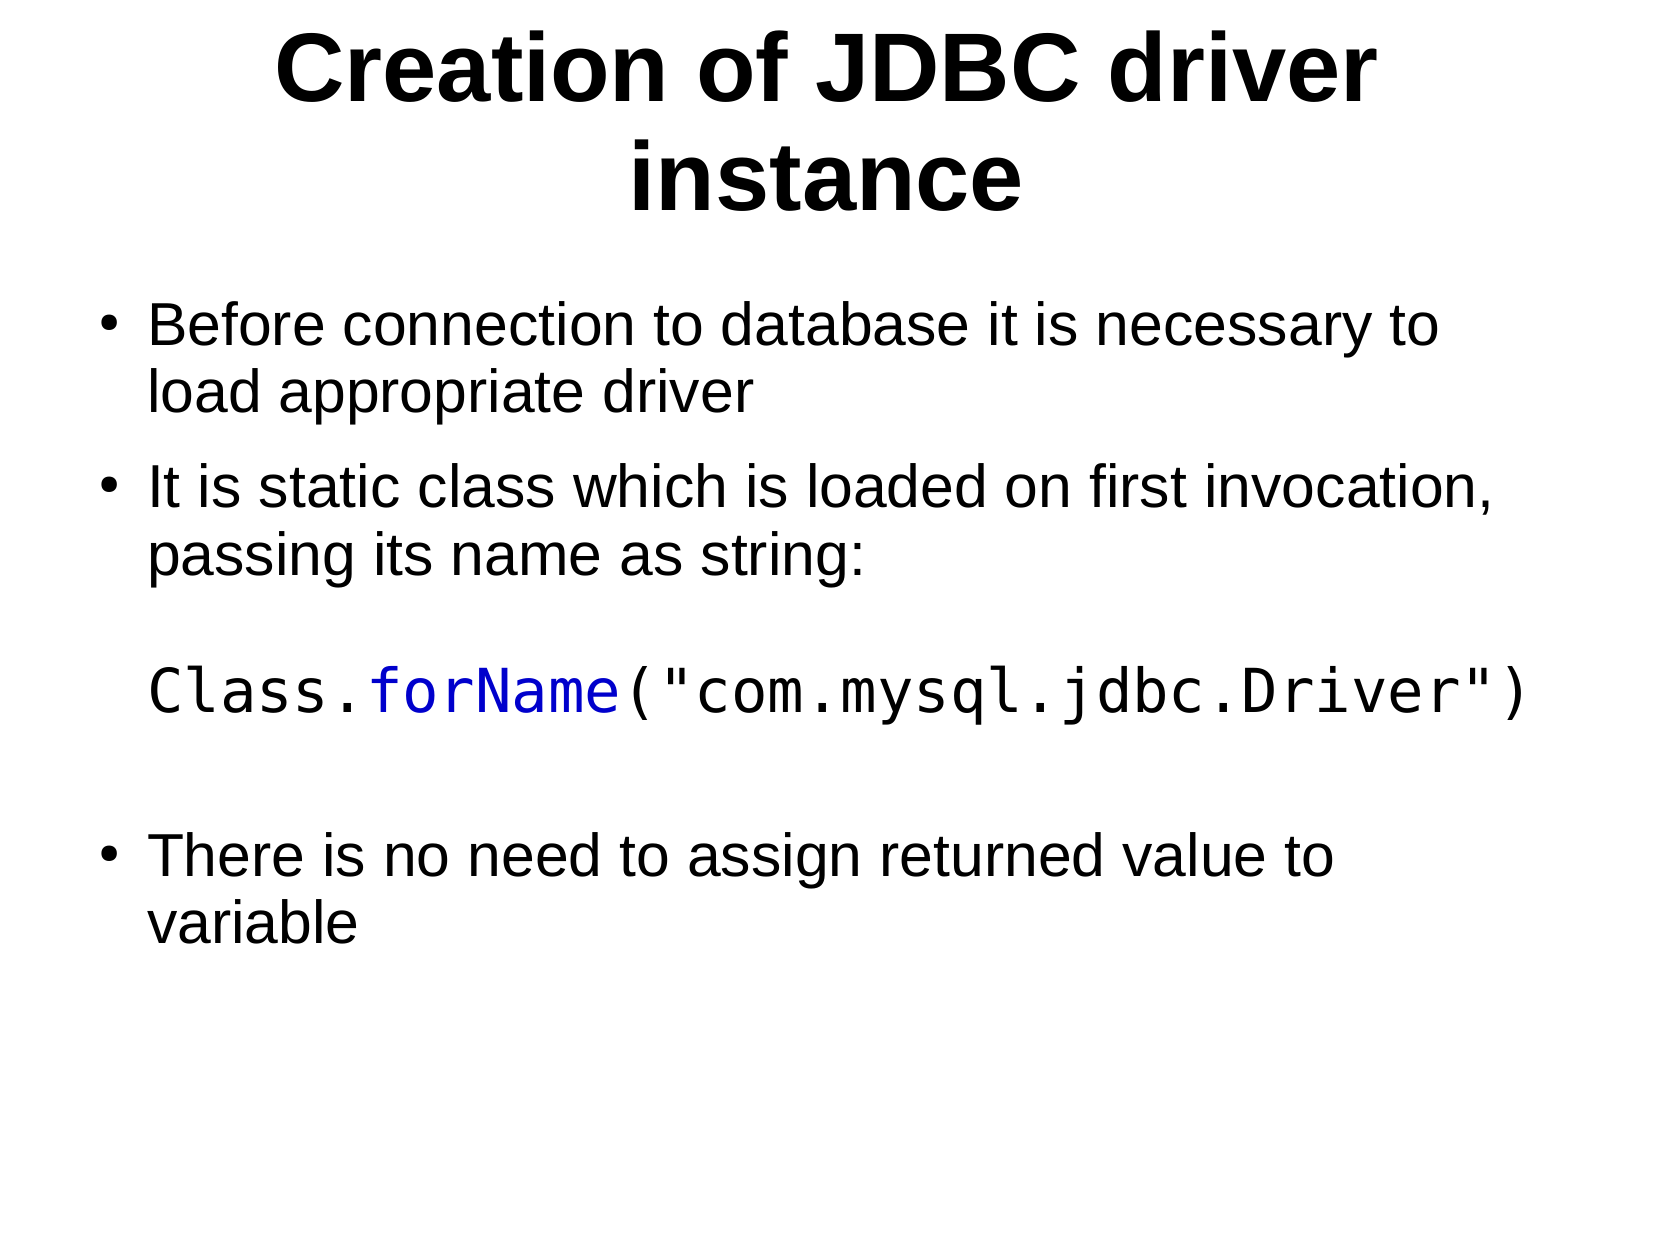

# Creation of JDBC driver instance
Before connection to database it is necessary to load appropriate driver
It is static class which is loaded on first invocation, passing its name as string:
Class.forName("com.mysql.jdbc.Driver")
There is no need to assign returned value to variable